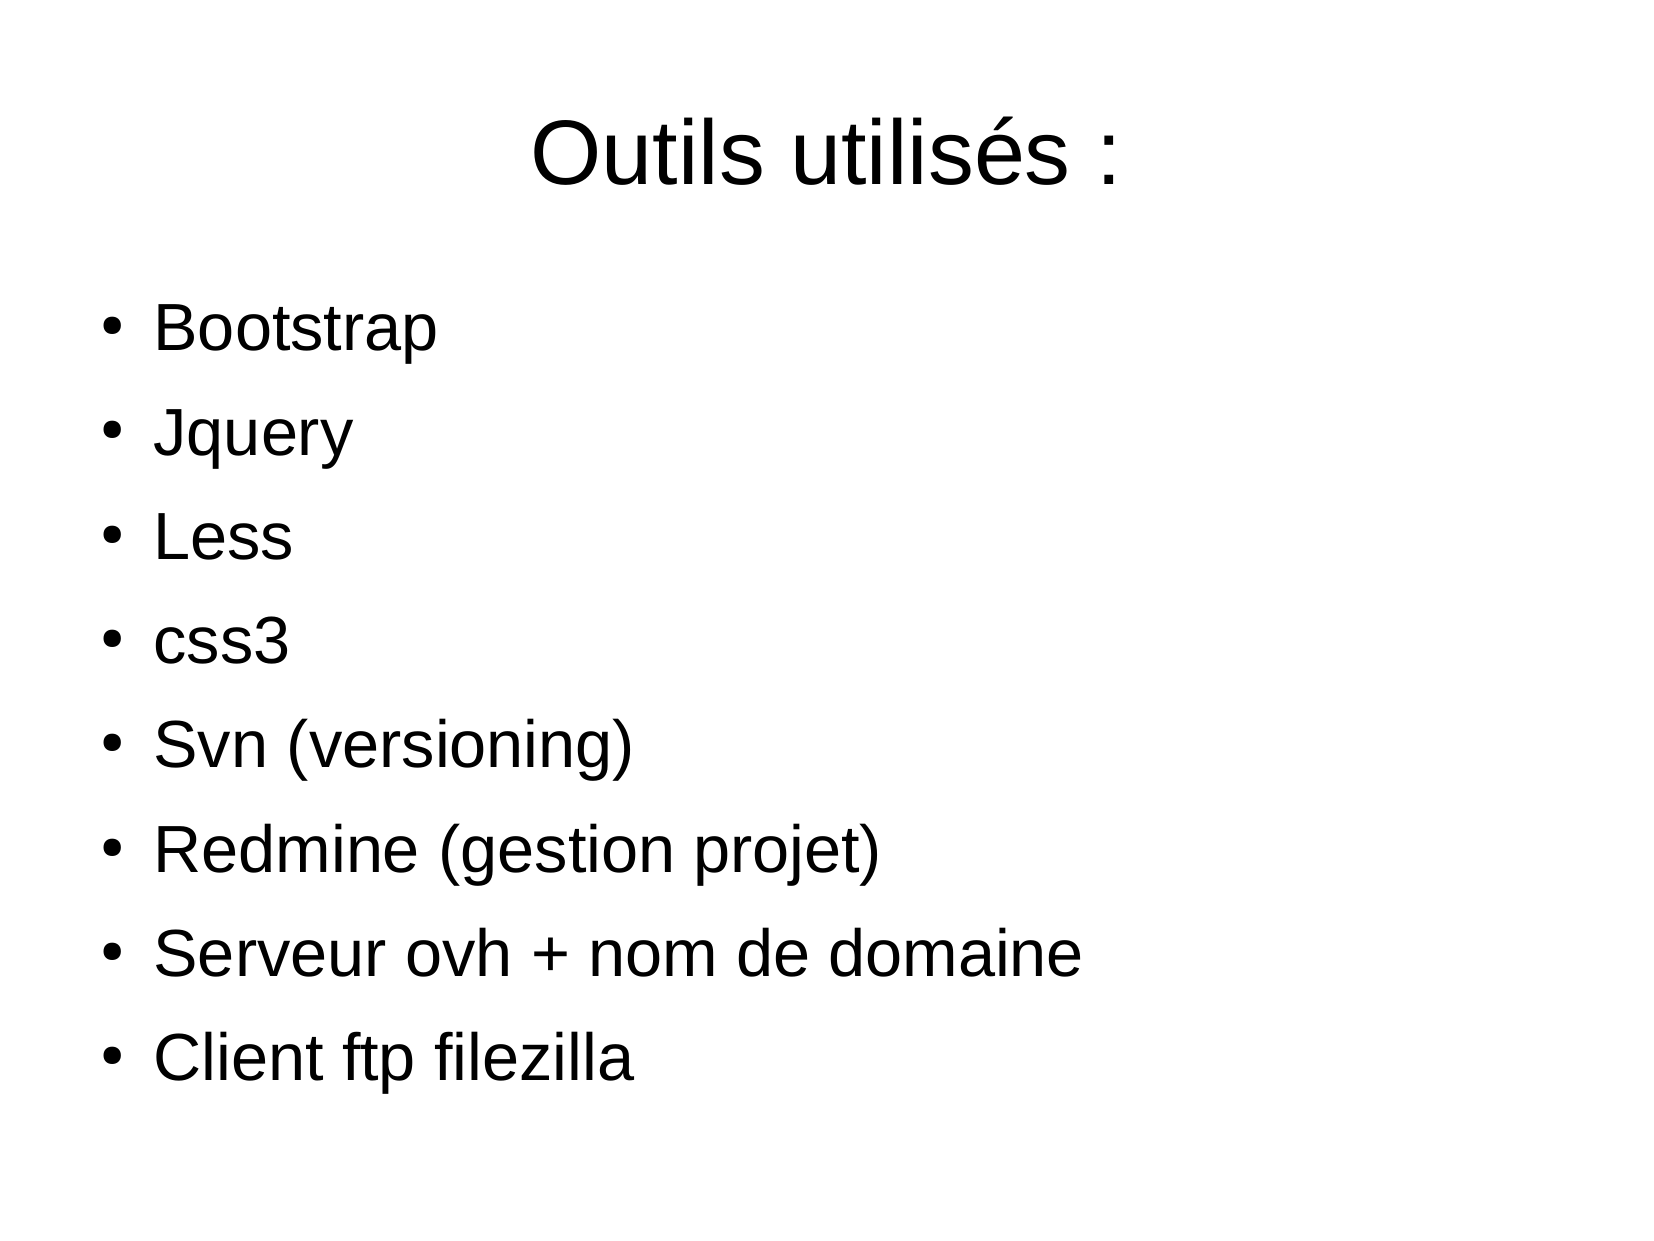

Outils utilisés :
# Bootstrap
Jquery
Less
css3
Svn (versioning)
Redmine (gestion projet)
Serveur ovh + nom de domaine
Client ftp filezilla